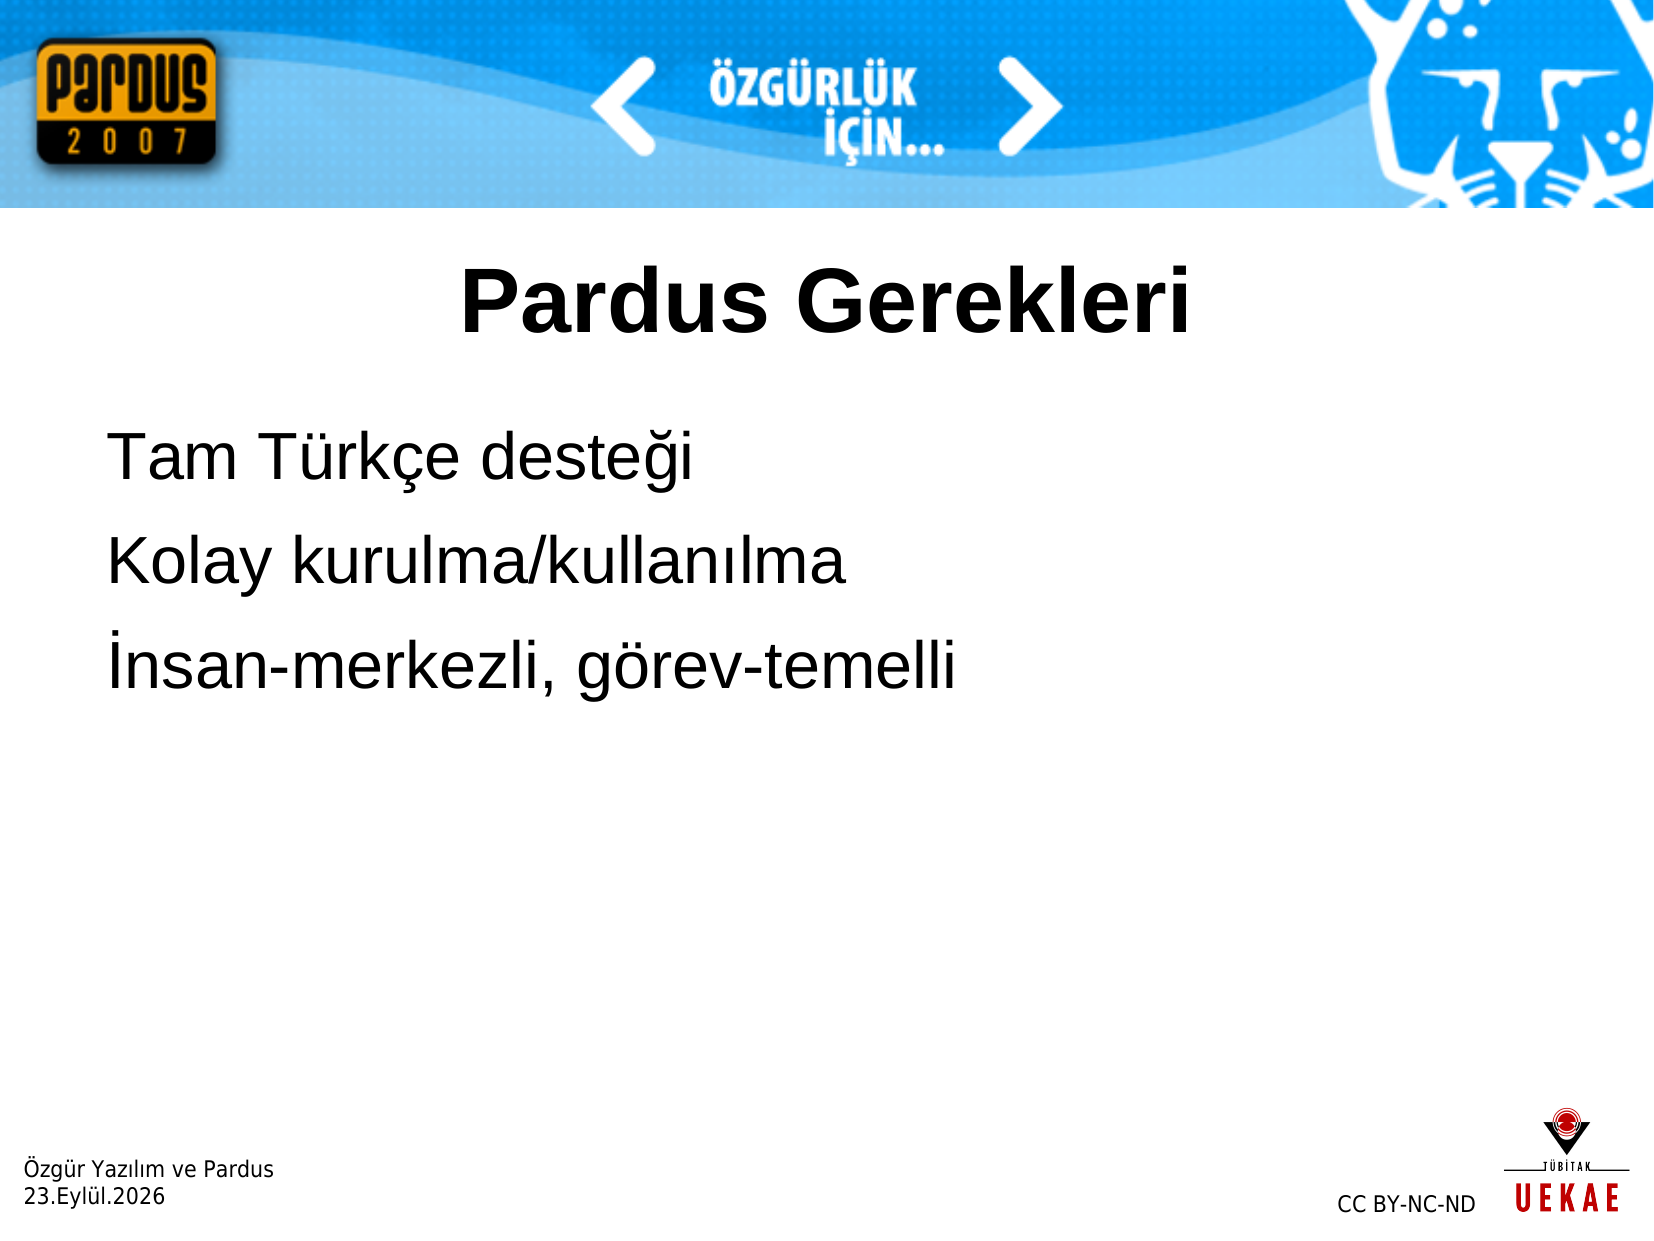

# Pardus Gerekleri
Tam Türkçe desteği
Kolay kurulma/kullanılma
İnsan-merkezli, görev-temelli